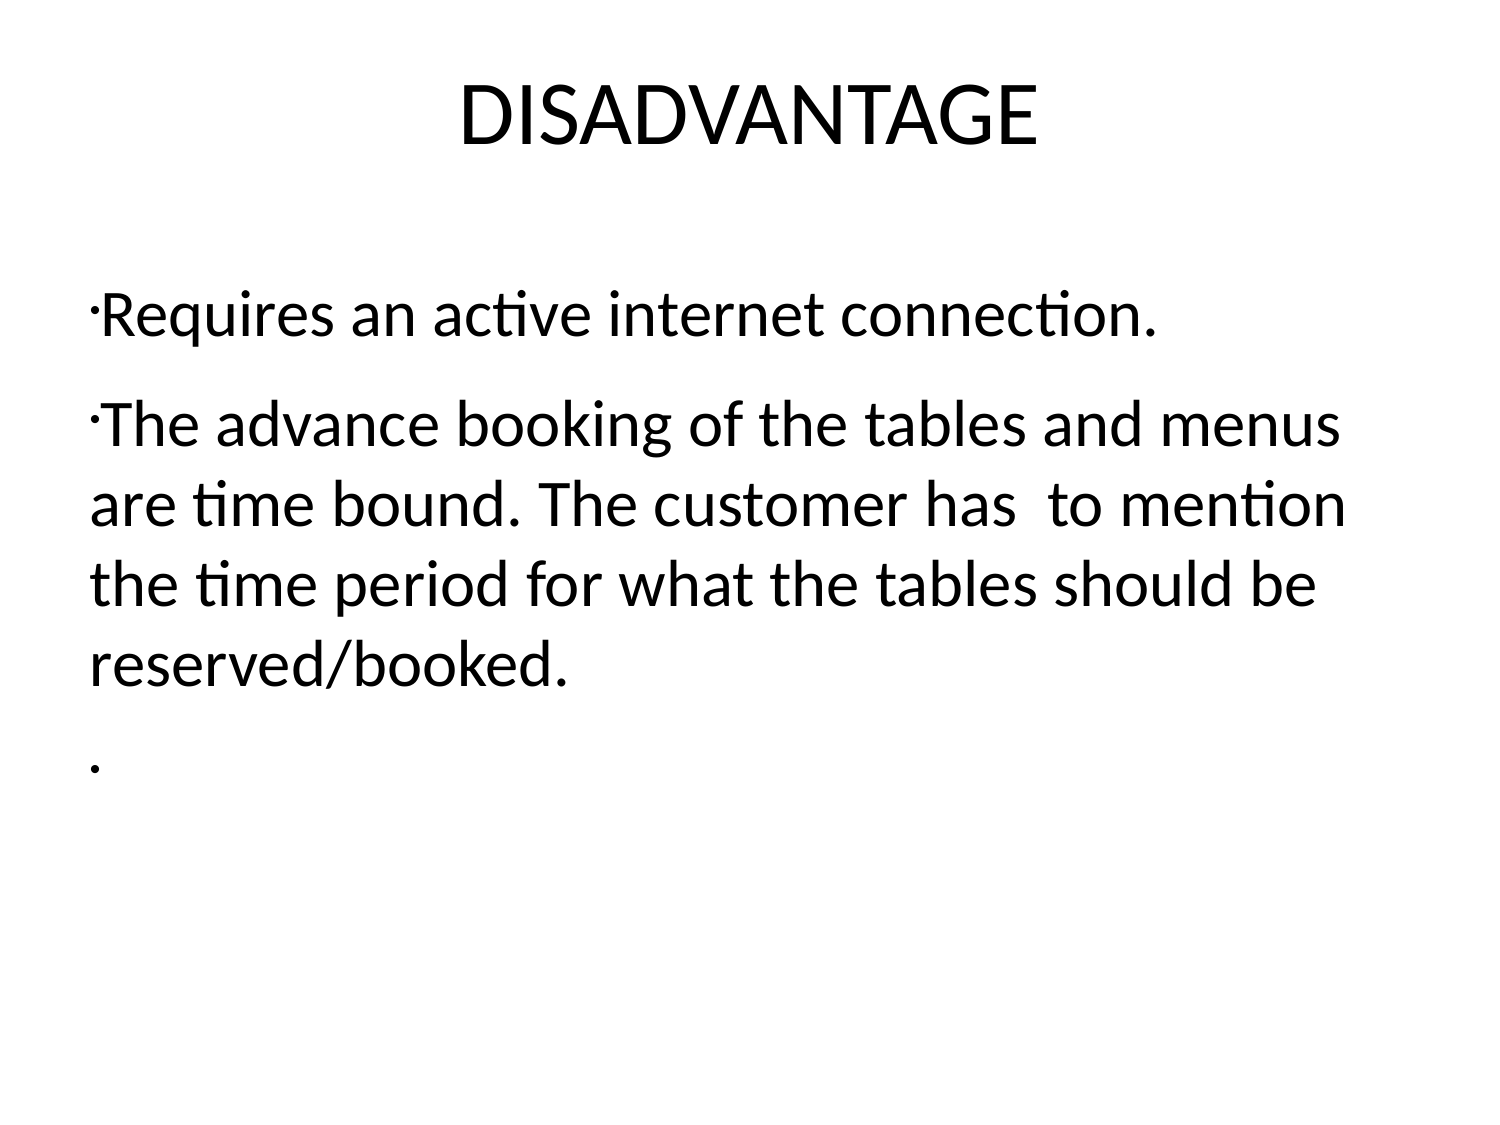

# DISADVANTAGE
Requires an active internet connection.
The advance booking of the tables and menus are time bound. The customer has to mention the time period for what the tables should be reserved/booked.